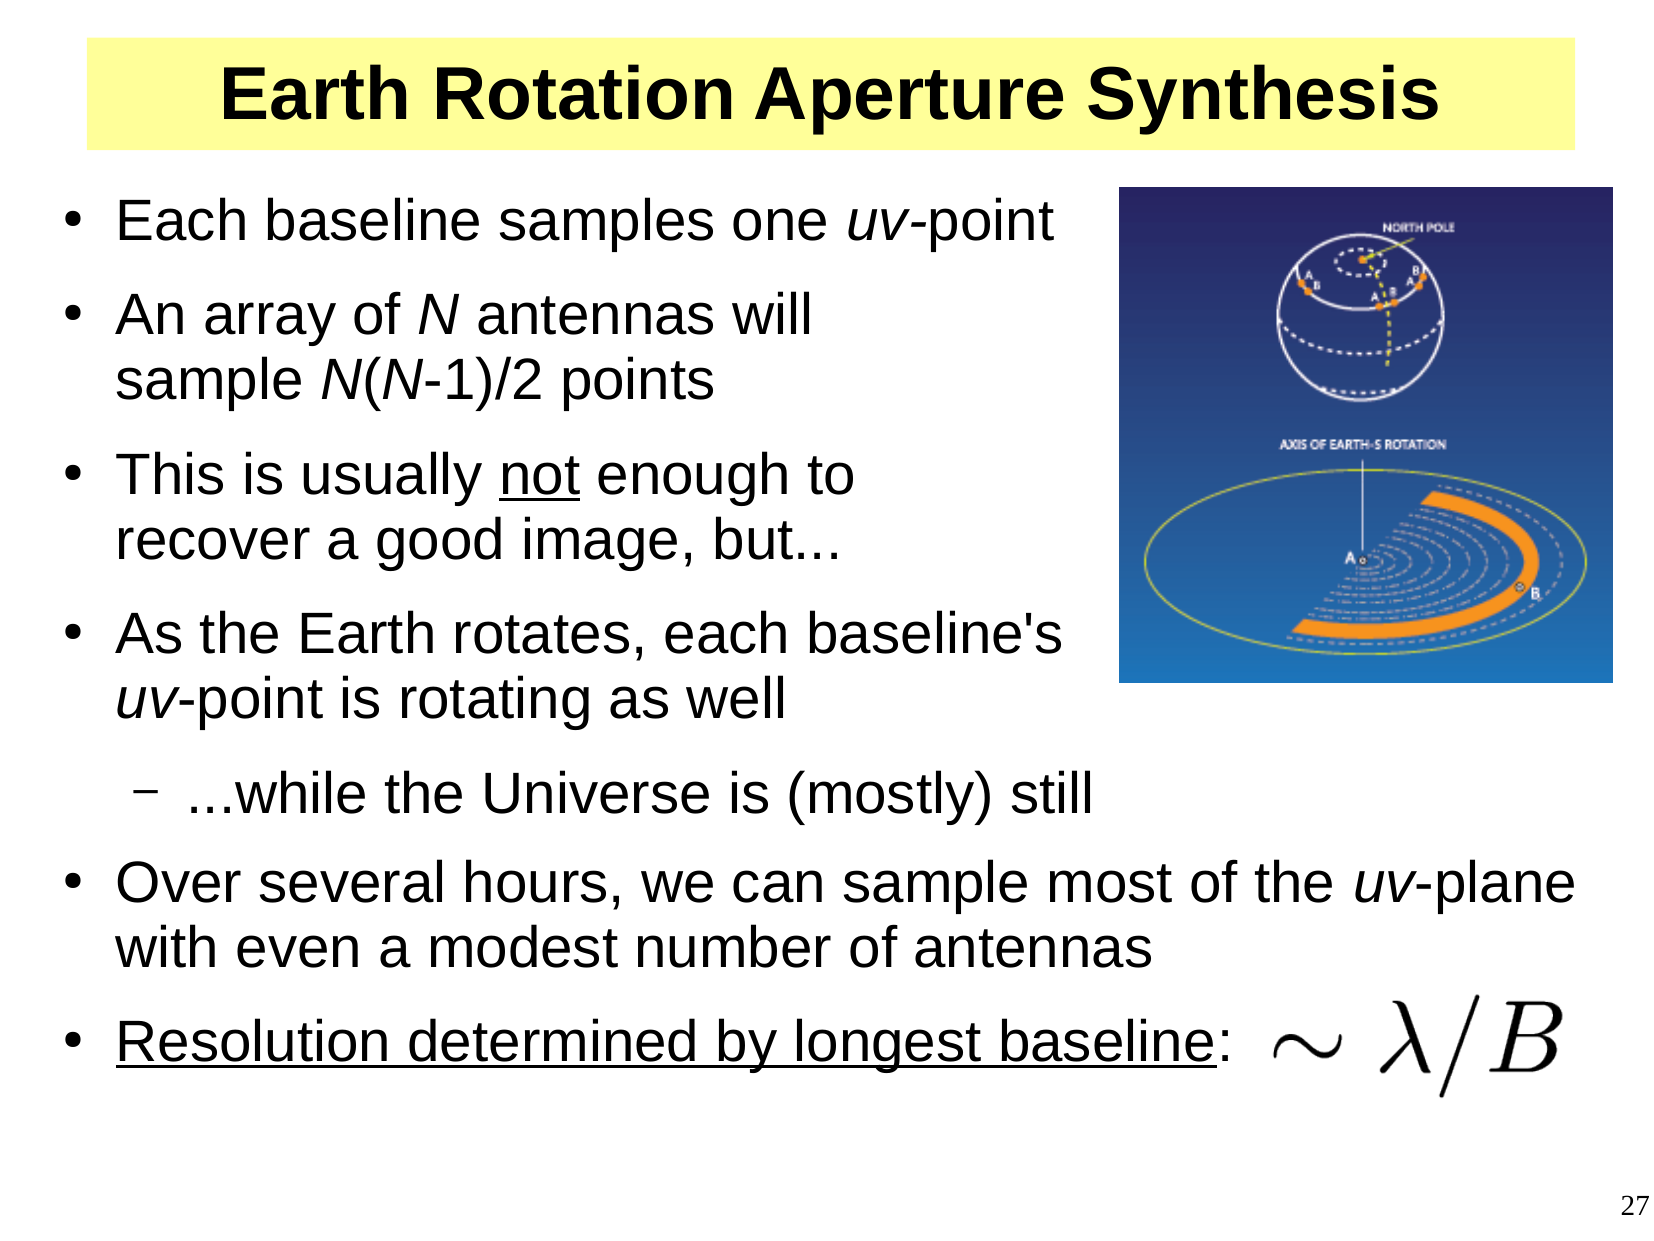

# Earth Rotation Aperture Synthesis
Each baseline samples one uv-point
An array of N antennas will
sample N(N-1)/2 points
This is usually not enough to
recover a good image, but...
As the Earth rotates, each baseline's
uv-point is rotating as well
...while the Universe is (mostly) still
Over several hours, we can sample most of the uv-plane with even a modest number of antennas
Resolution determined by longest baseline:
27